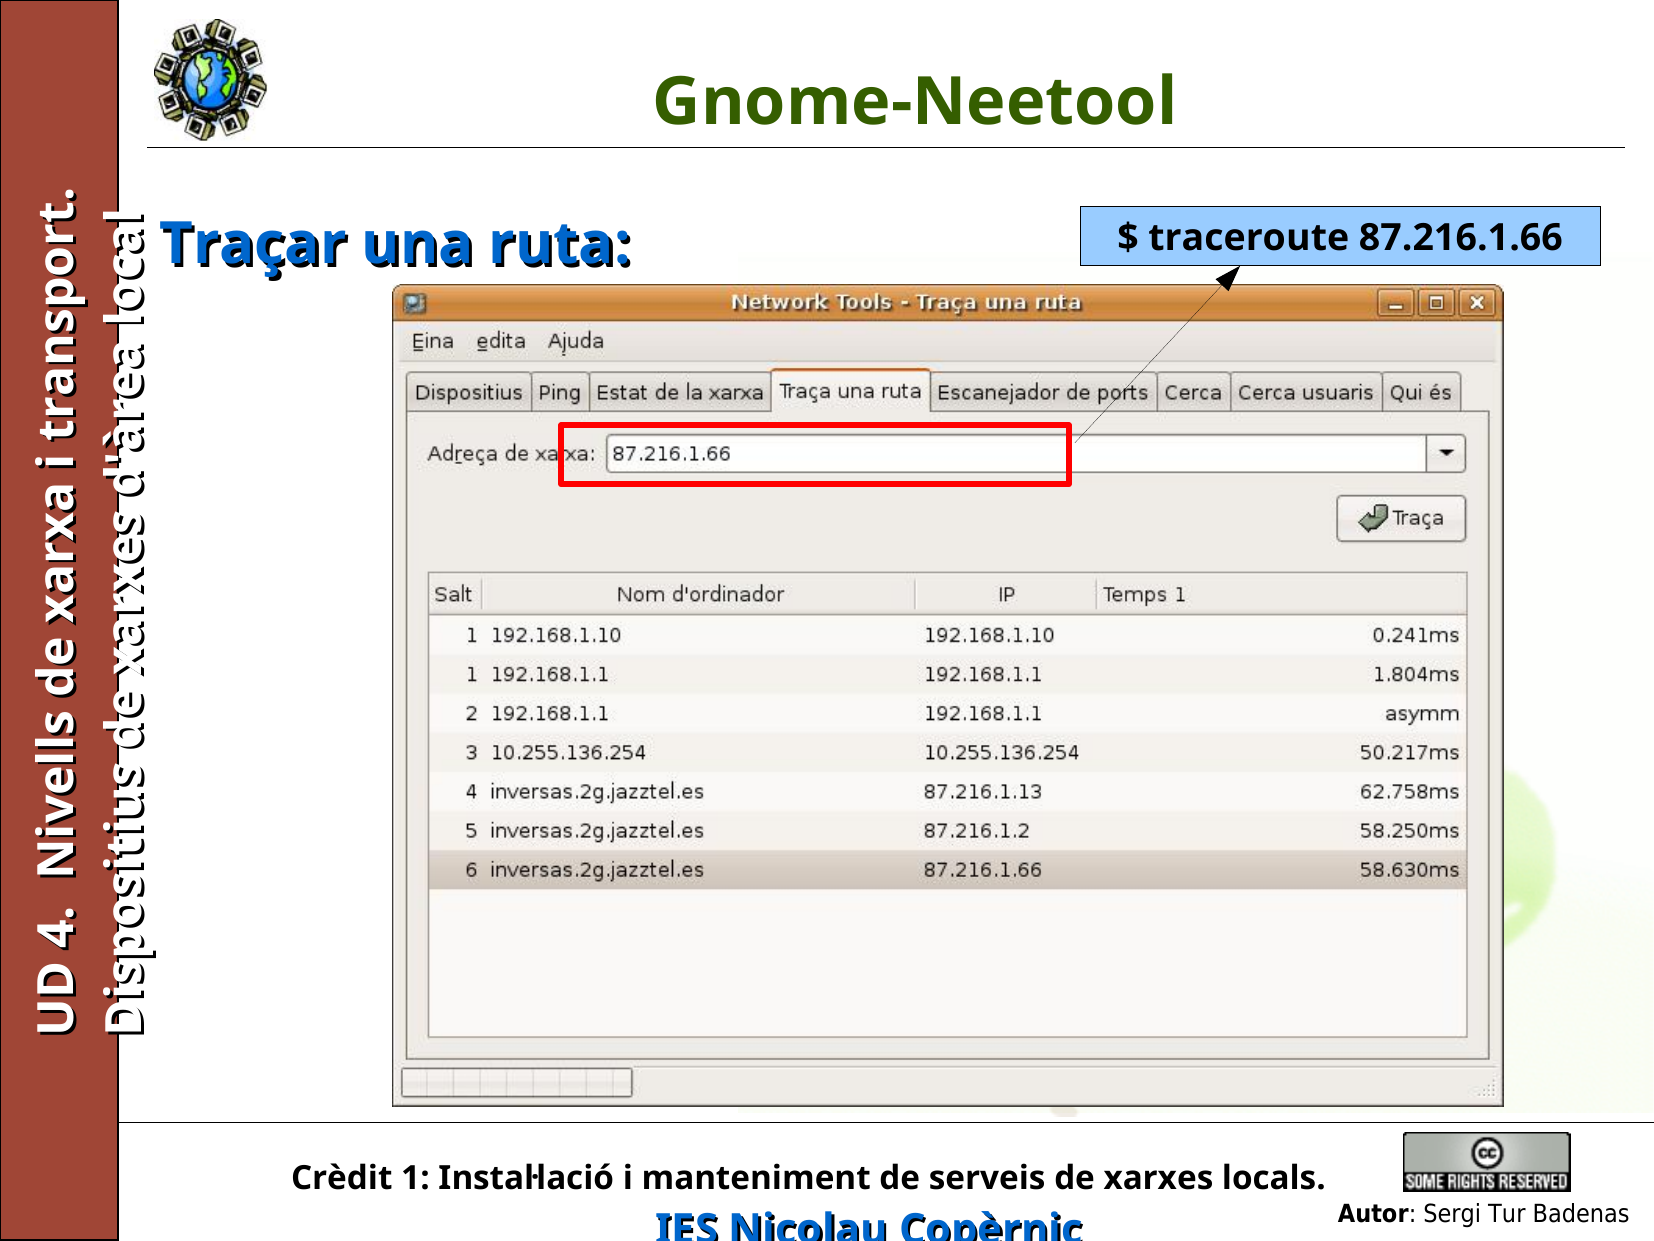

# Gnome-Neetool
Traçar una ruta:
$ traceroute 87.216.1.66